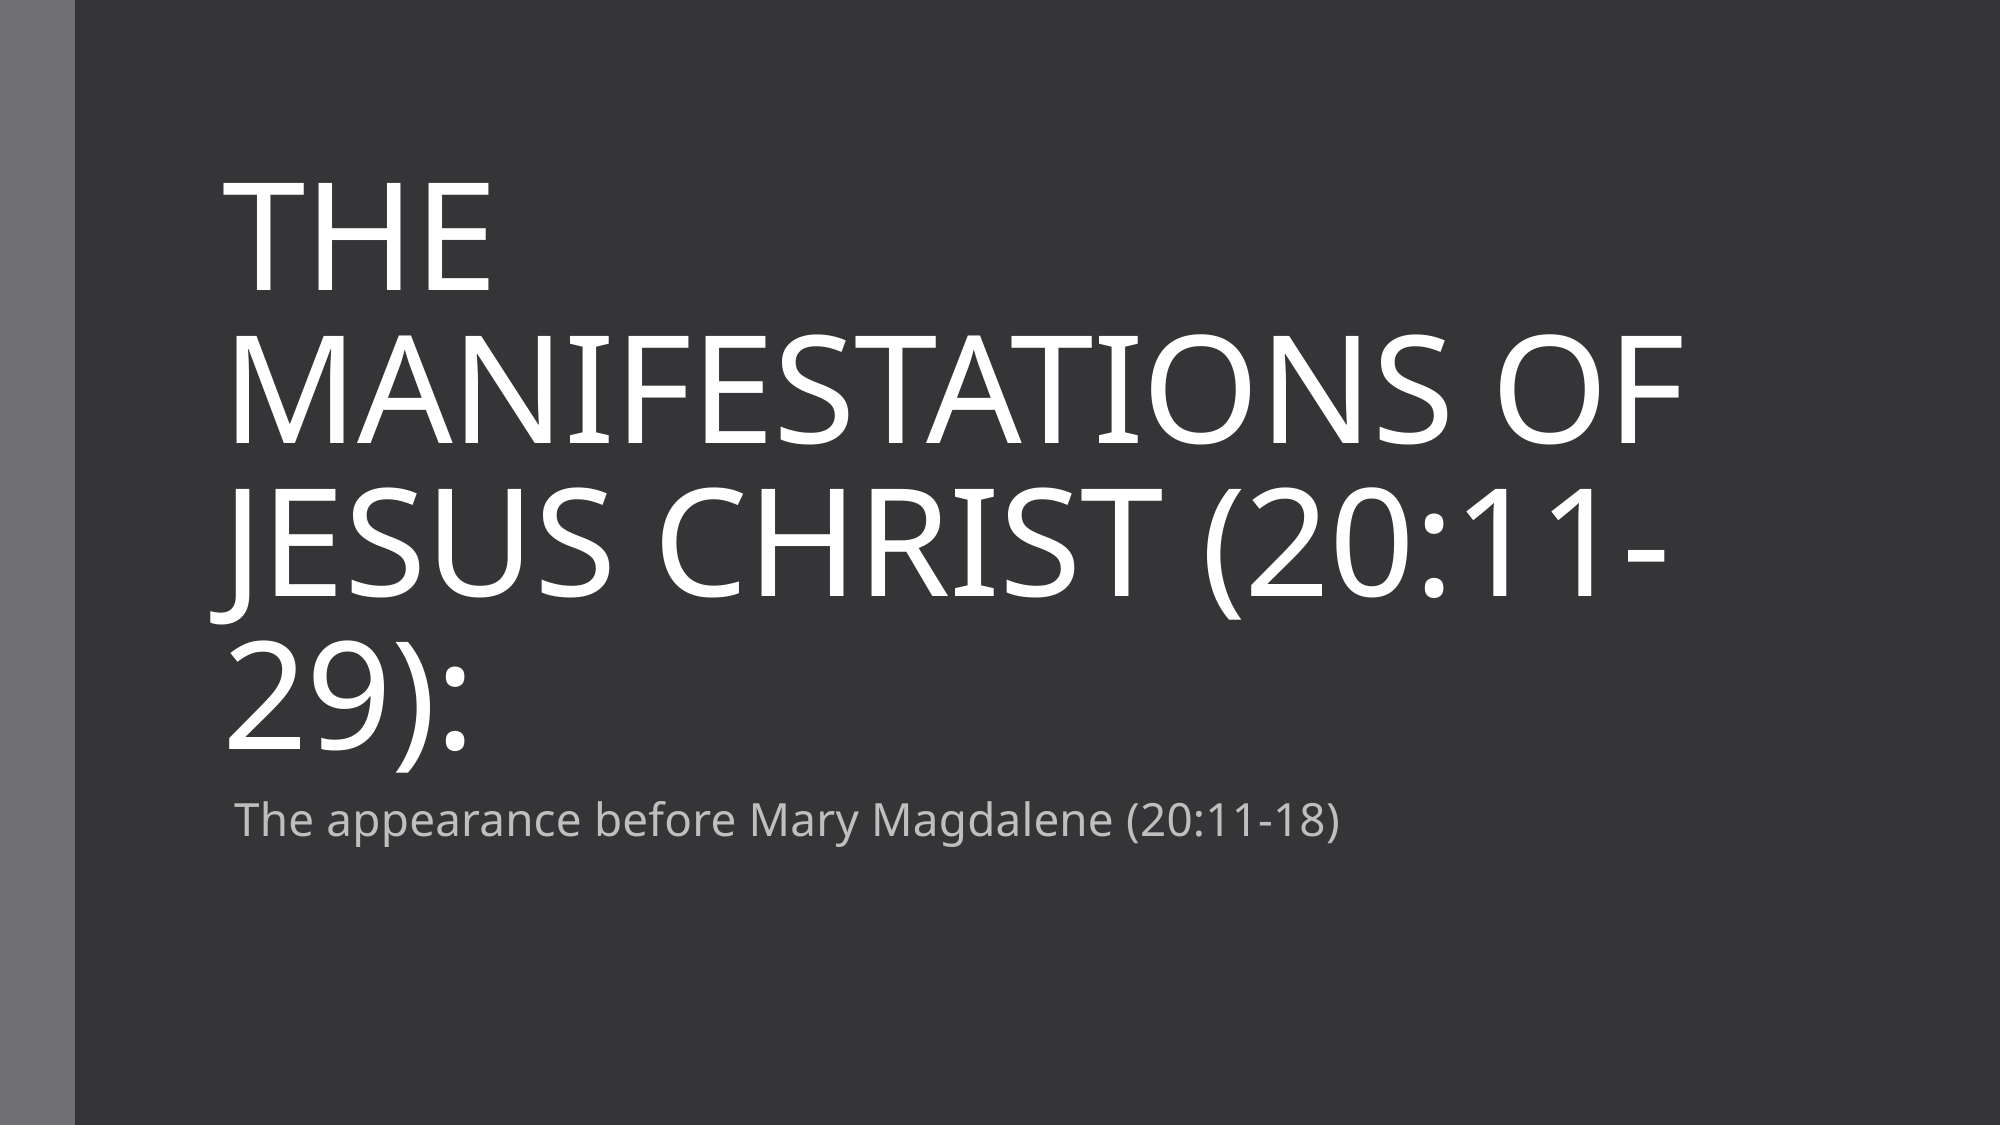

# THE MANIFESTATIONS OF JESUS CHRIST (20:11-29):
 The appearance before Mary Magdalene (20:11-18)